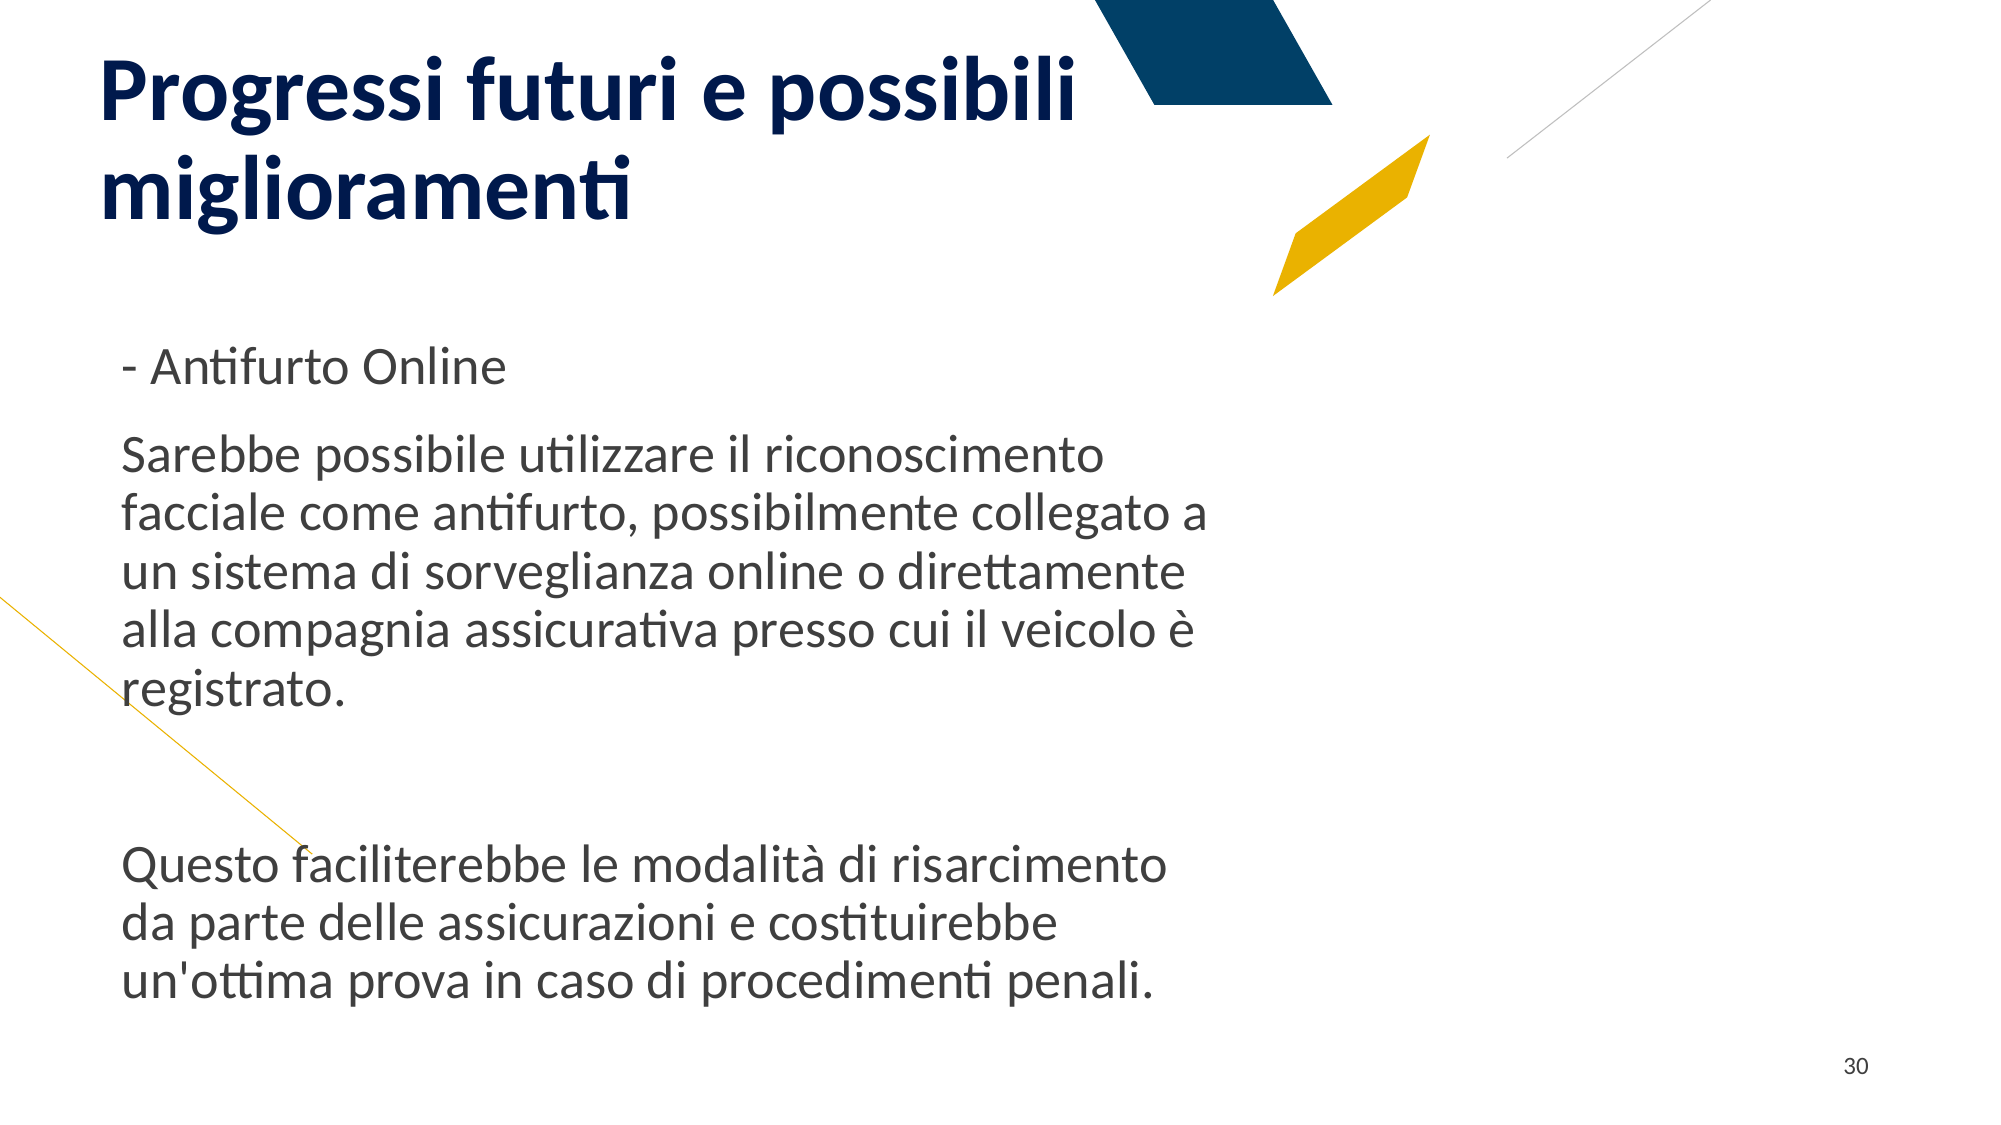

# Progressi futuri e possibili miglioramenti
- Antifurto Online
Sarebbe possibile utilizzare il riconoscimento facciale come antifurto, possibilmente collegato a un sistema di sorveglianza online o direttamente alla compagnia assicurativa presso cui il veicolo è registrato.
Questo faciliterebbe le modalità di risarcimento da parte delle assicurazioni e costituirebbe un'ottima prova in caso di procedimenti penali.